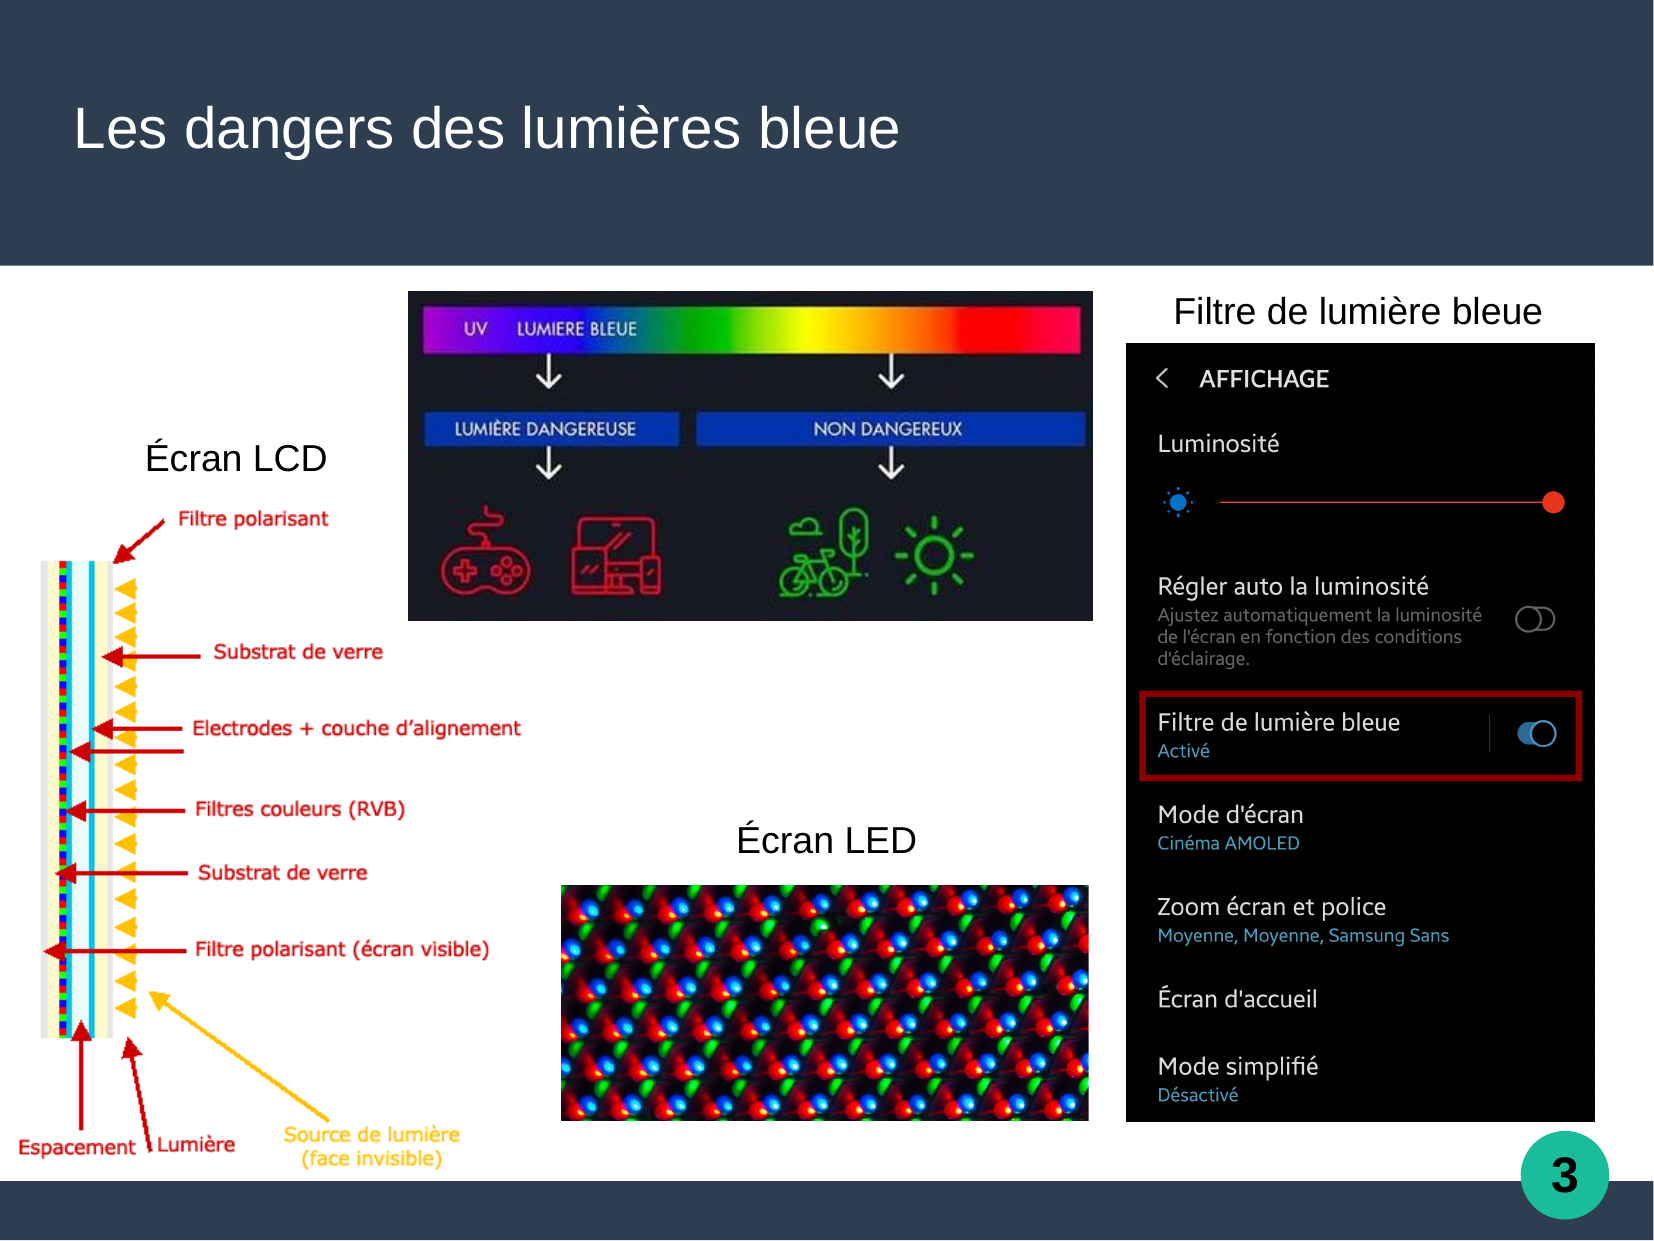

Les dangers des lumières bleue
Filtre de lumière bleue
Écran LCD
Écran LED
3